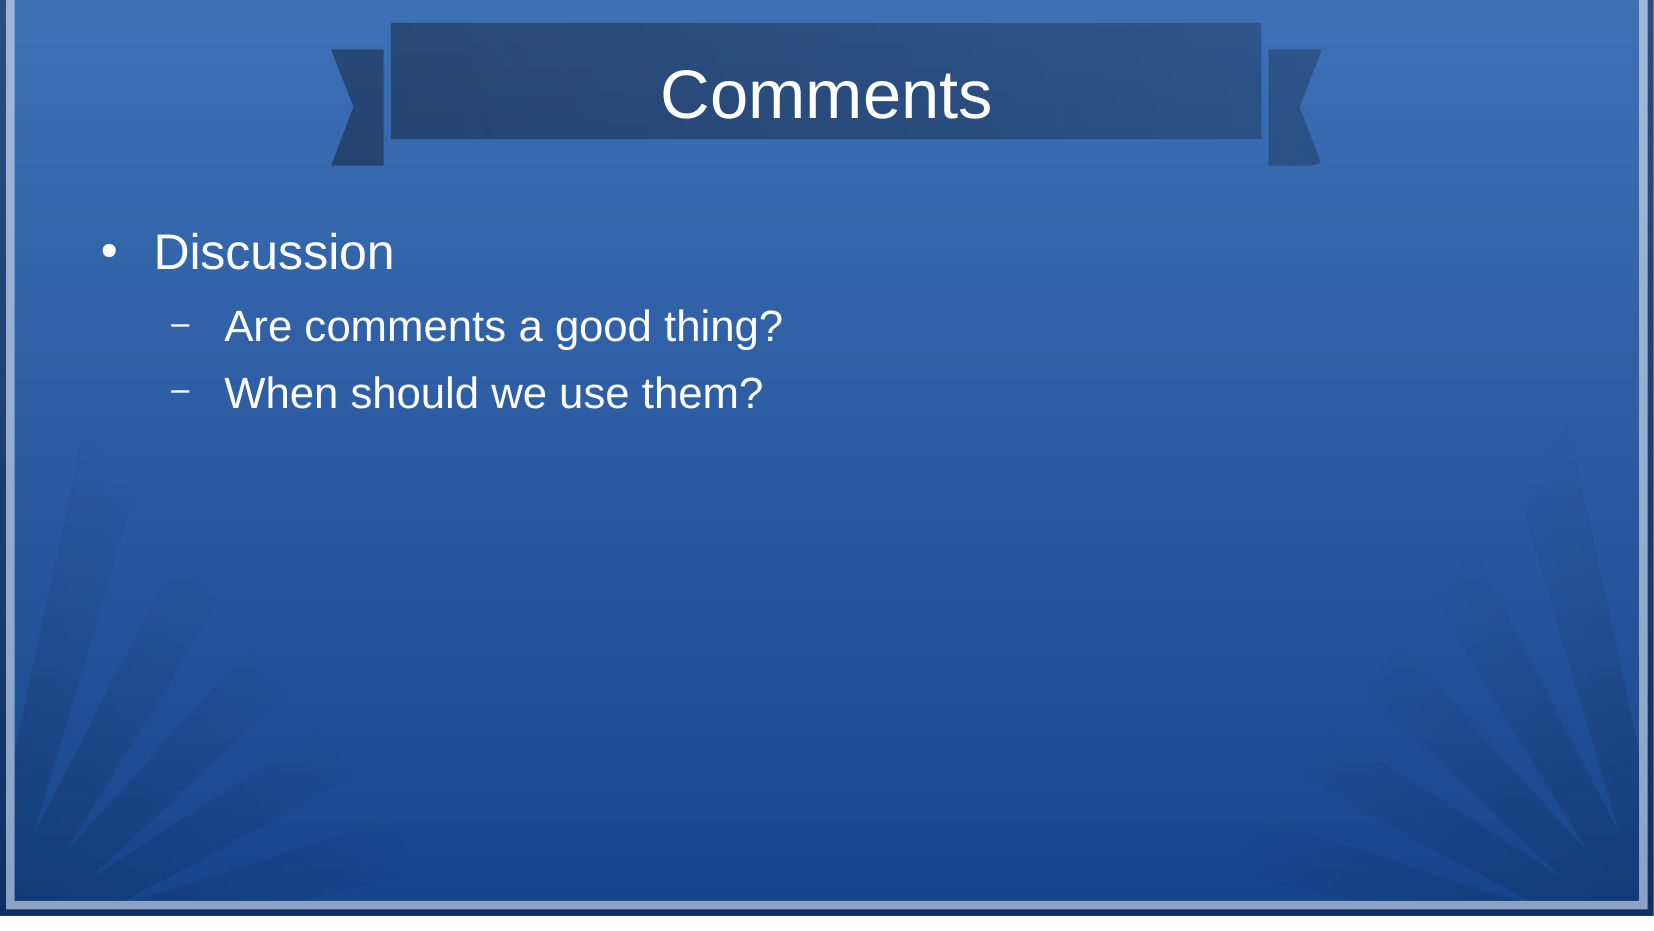

# Comments
Discussion
Are comments a good thing?
When should we use them?